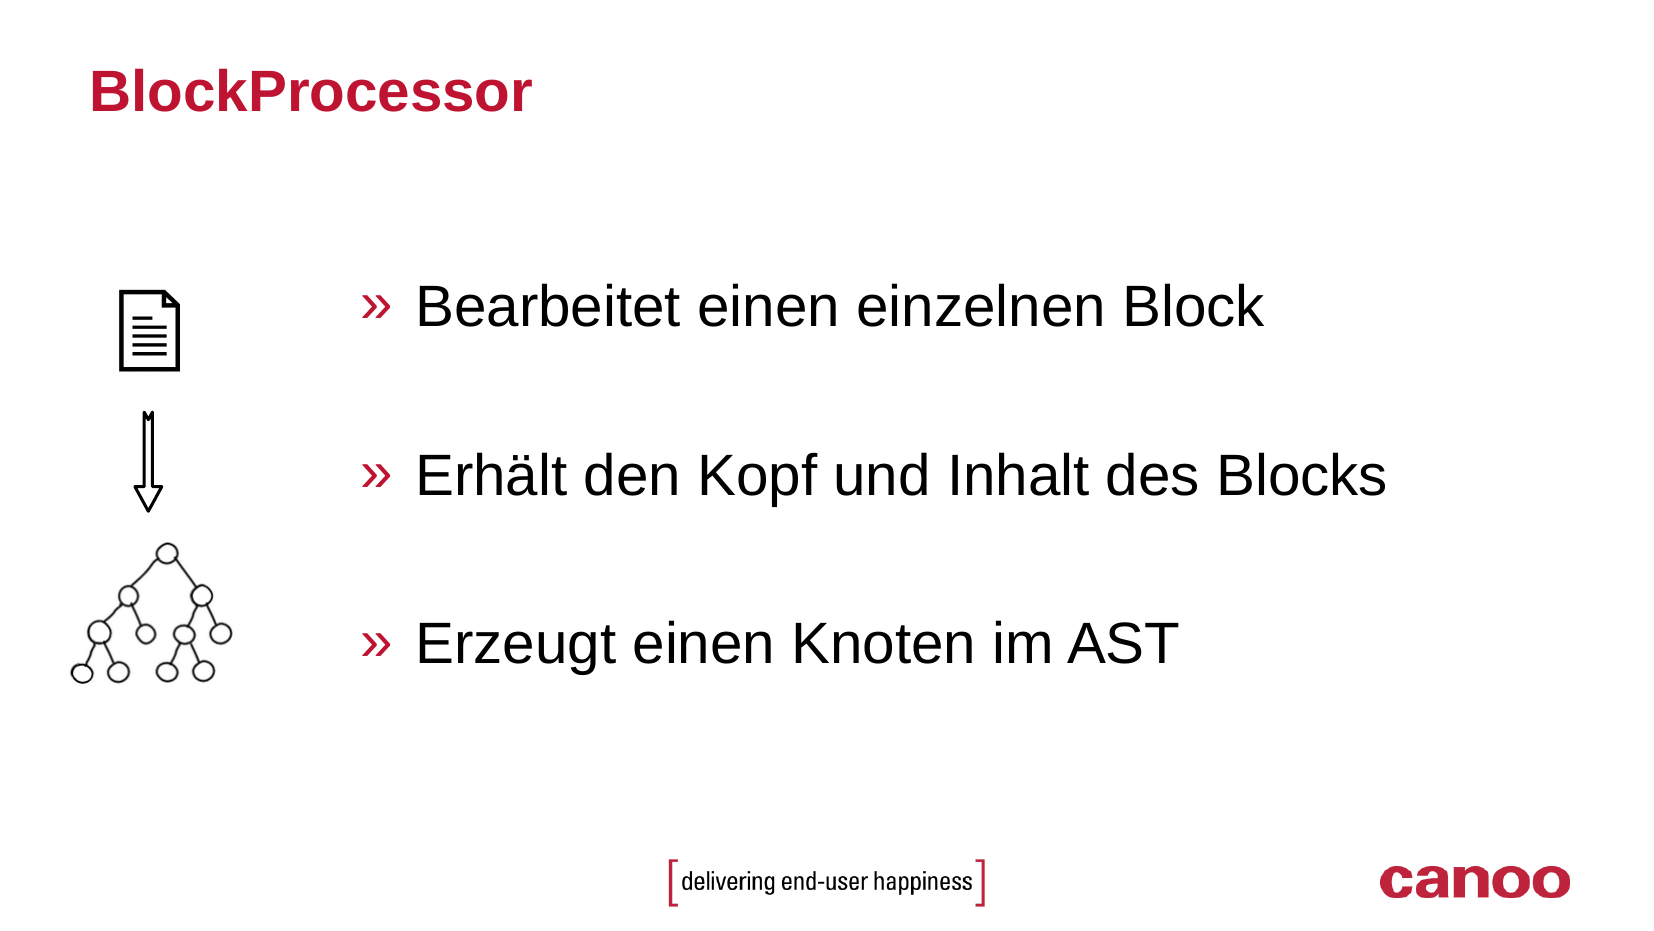

# BlockProcessor
Bearbeitet einen einzelnen Block
Erhält den Kopf und Inhalt des Blocks
Erzeugt einen Knoten im AST